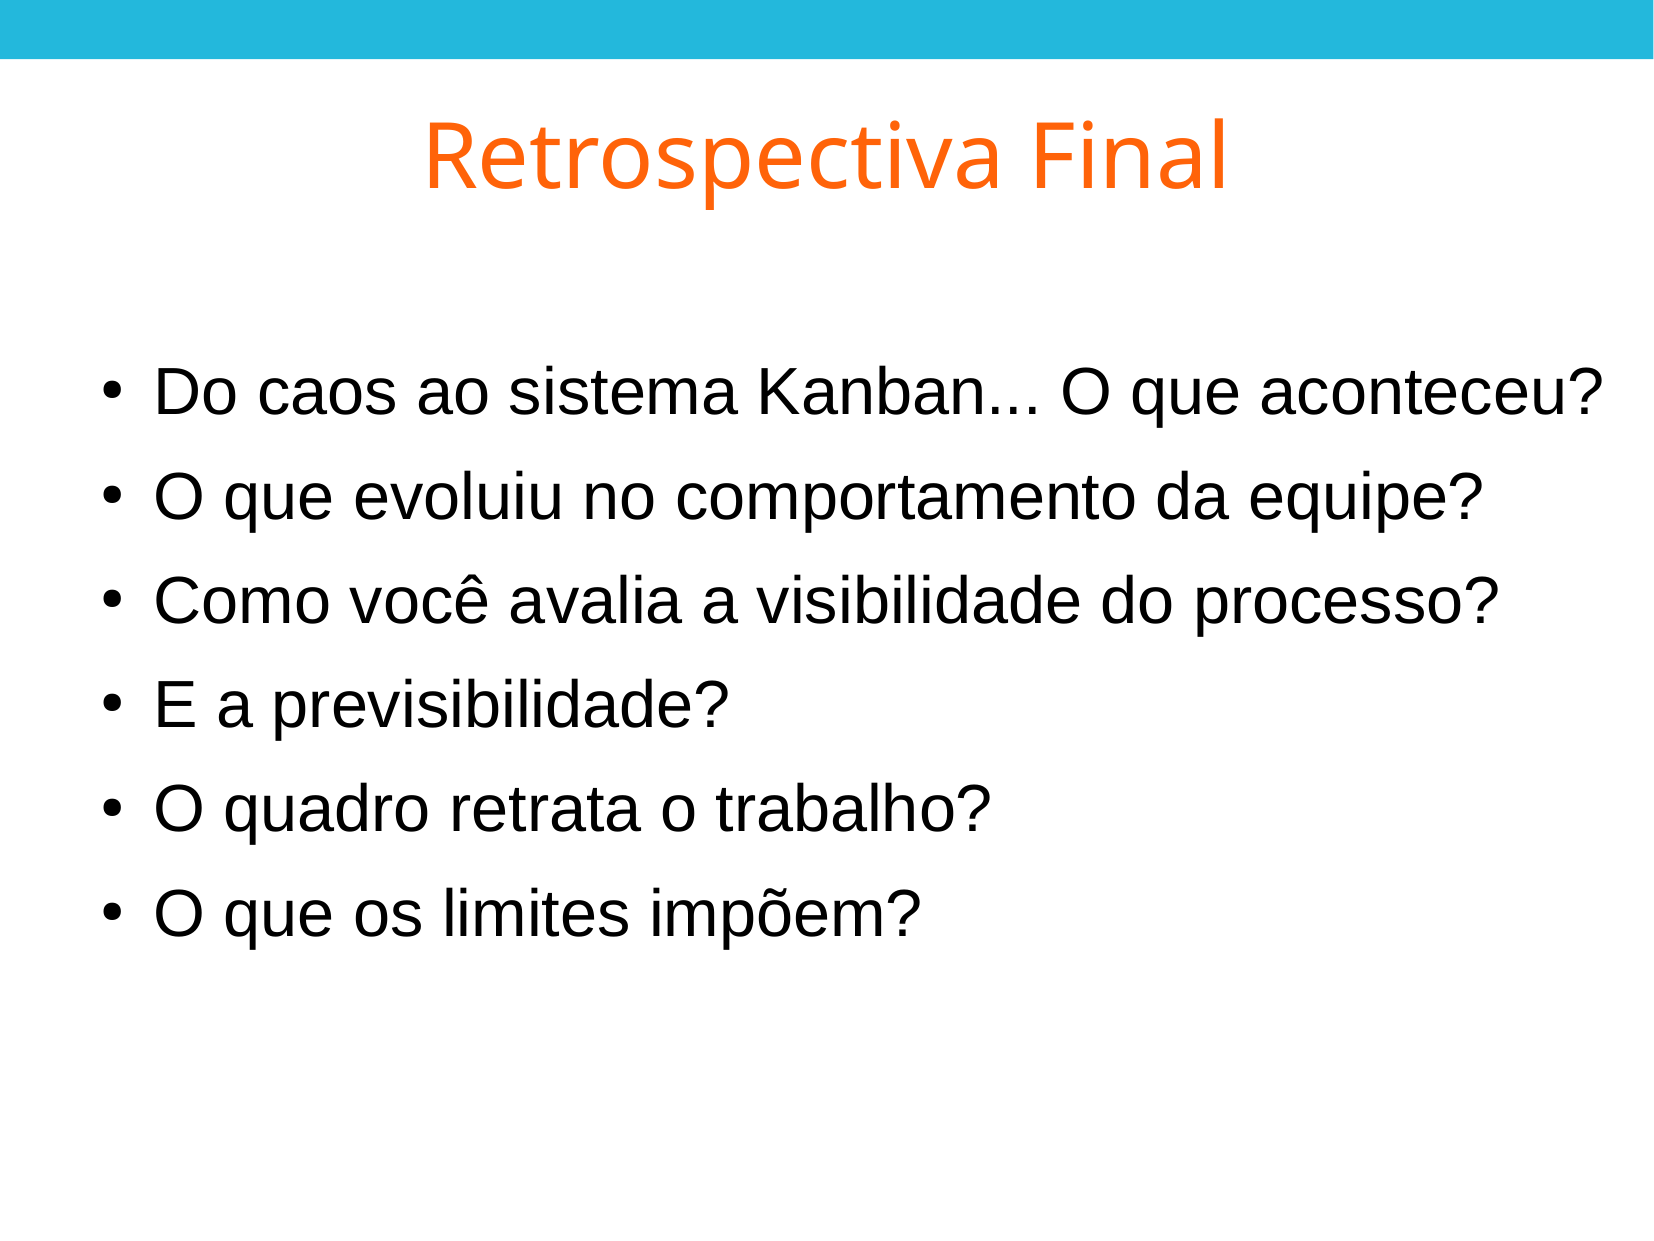

# Retrospectiva Final
Do caos ao sistema Kanban... O que aconteceu?
O que evoluiu no comportamento da equipe?
Como você avalia a visibilidade do processo?
E a previsibilidade?
O quadro retrata o trabalho?
O que os limites impõem?